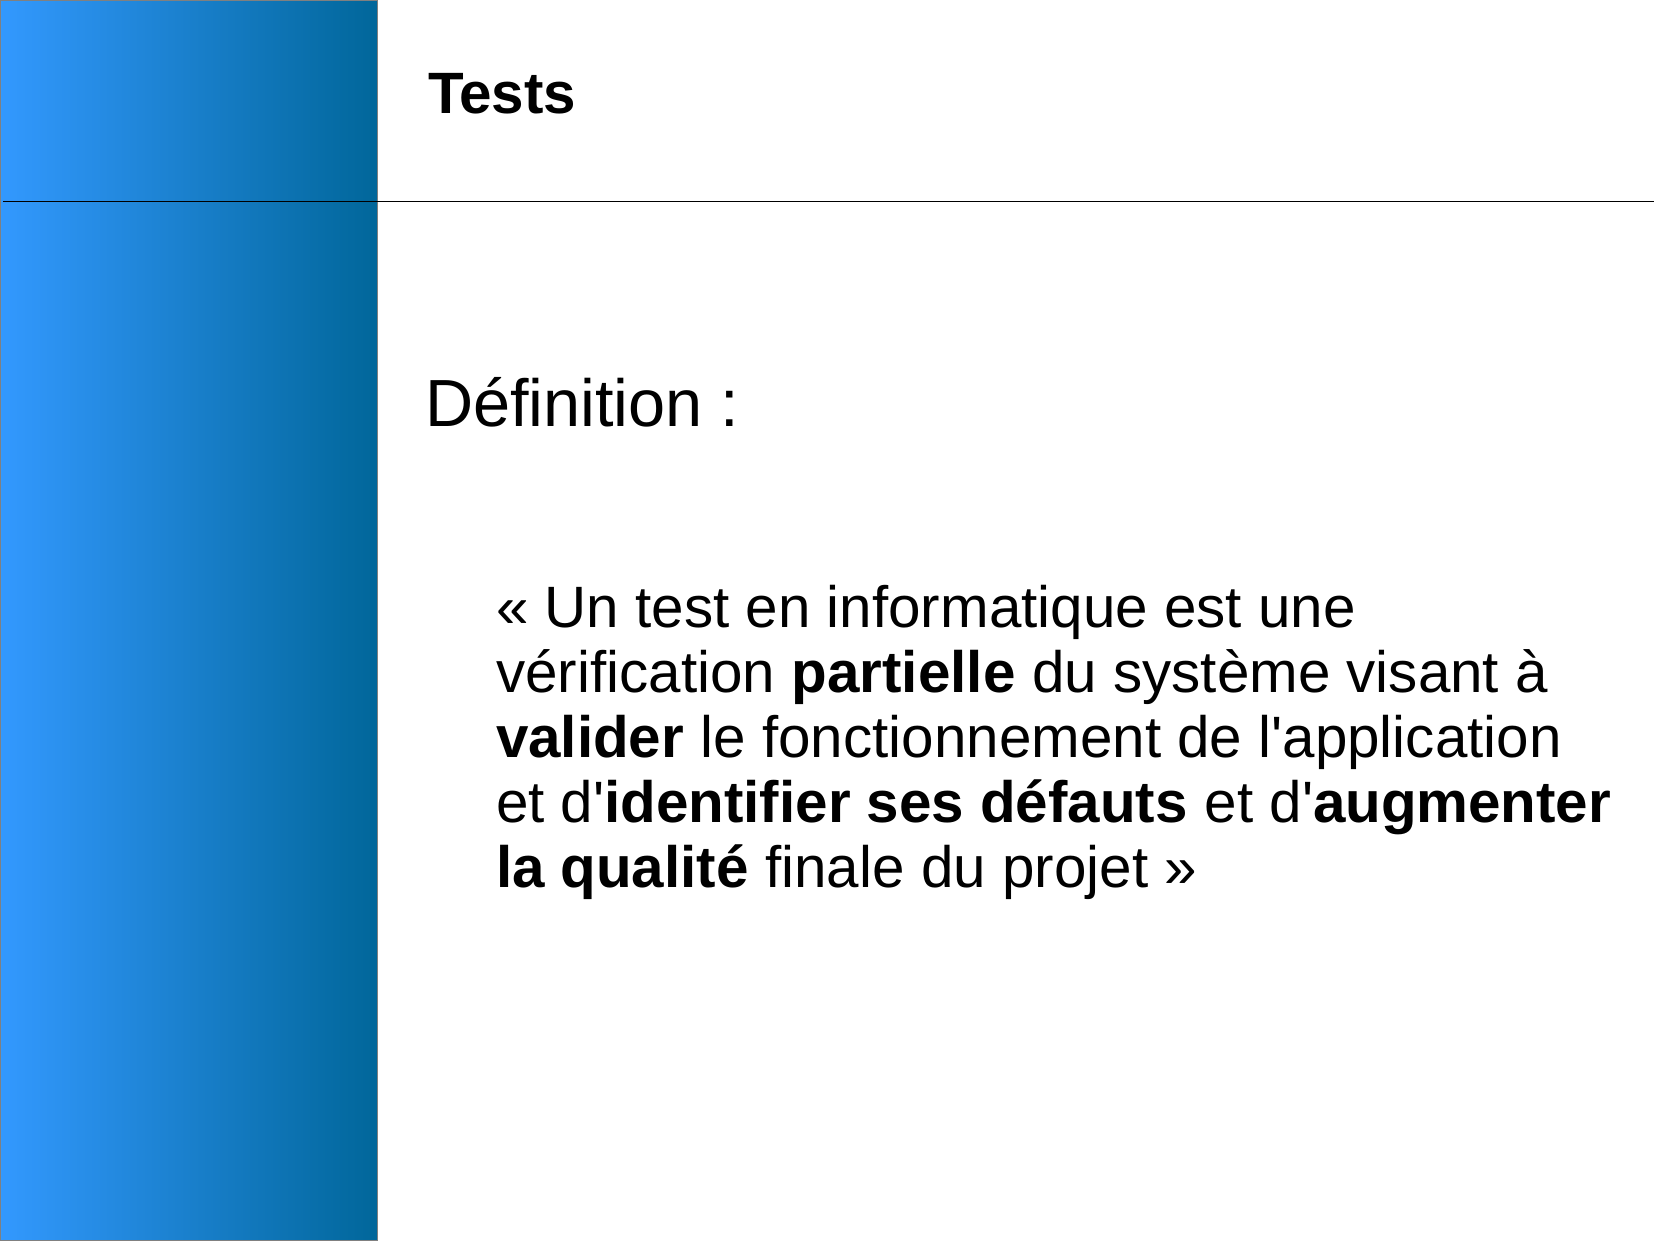

Tests
# Définition :
« Un test en informatique est une vérification partielle du système visant à valider le fonctionnement de l'application et d'identifier ses défauts et d'augmenter la qualité finale du projet »